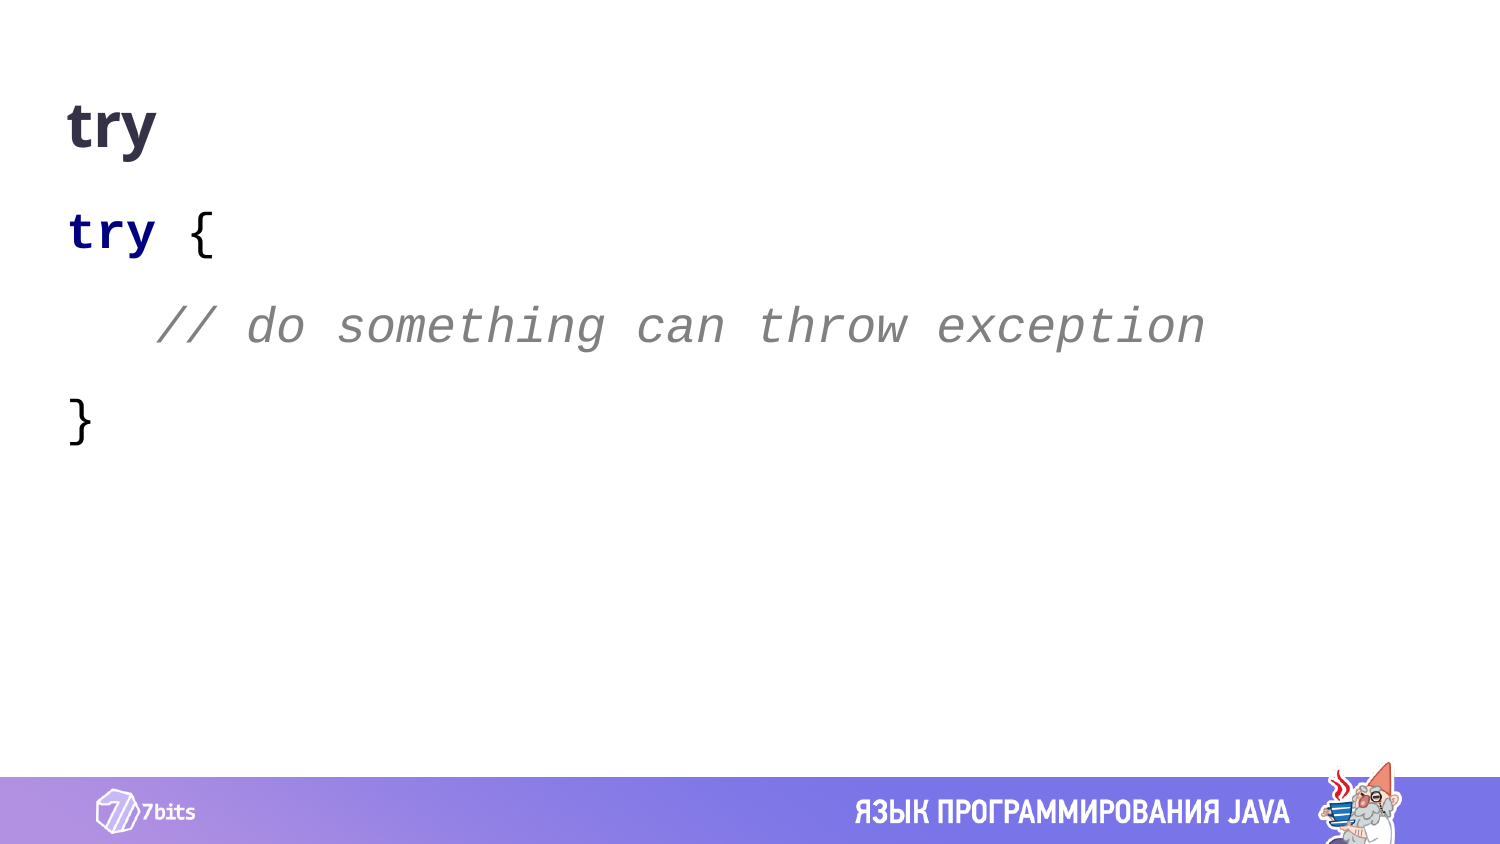

# try
try {
 // do something can throw exception
}